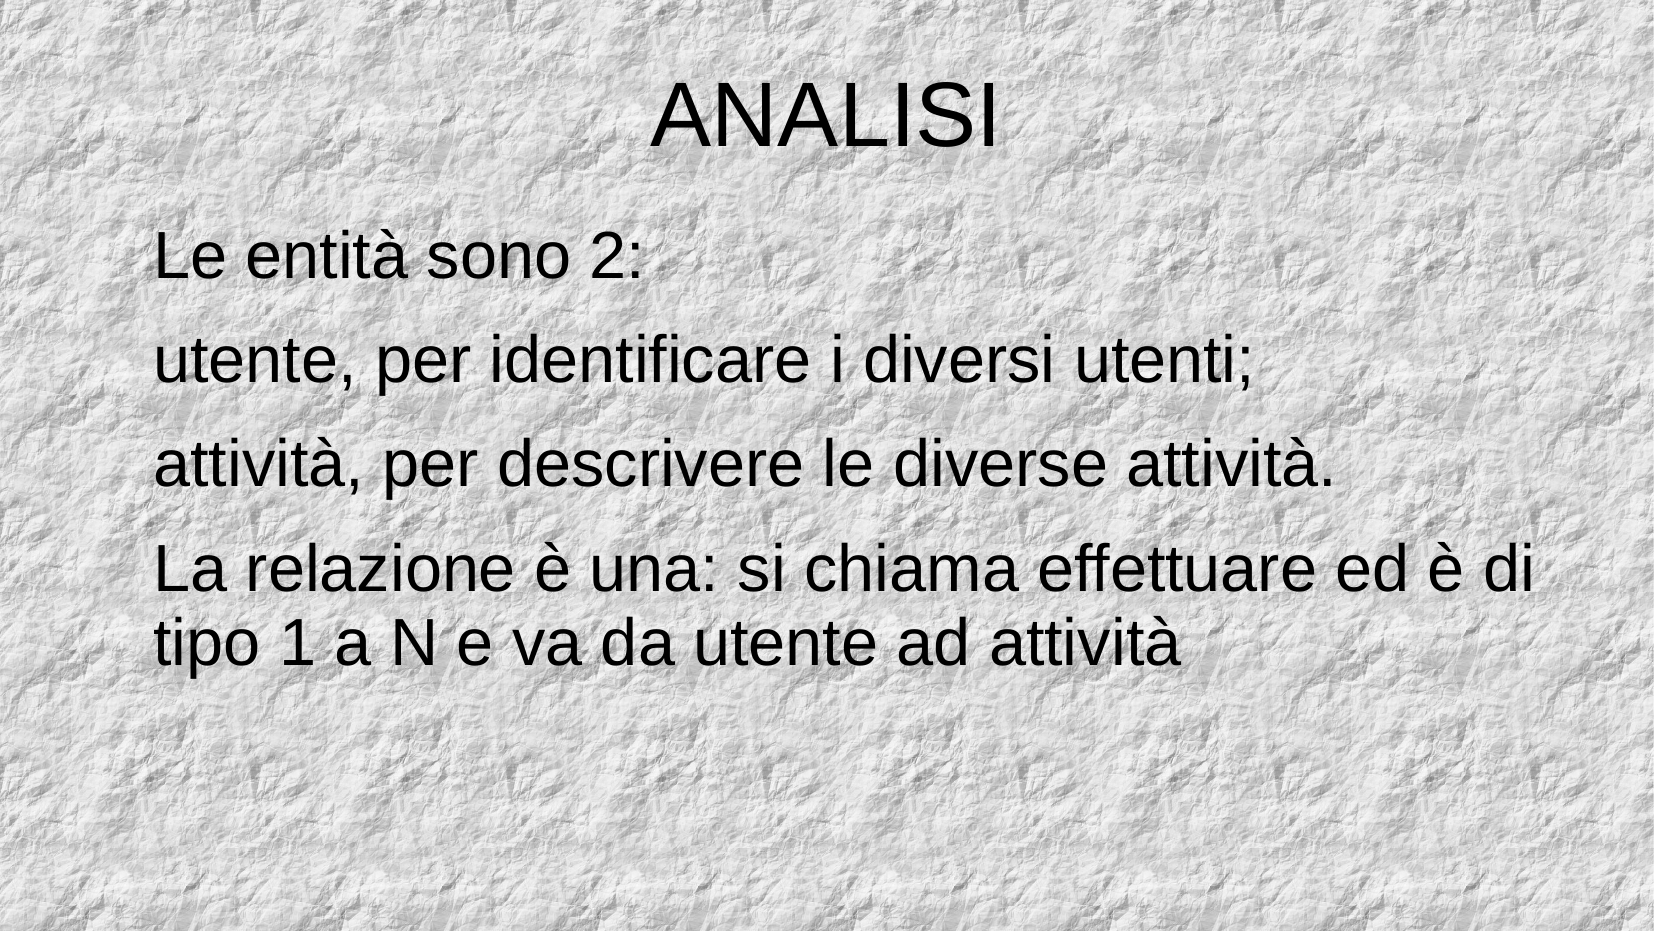

# ANALISI
Le entità sono 2:
utente, per identificare i diversi utenti;
attività, per descrivere le diverse attività.
La relazione è una: si chiama effettuare ed è di tipo 1 a N e va da utente ad attività